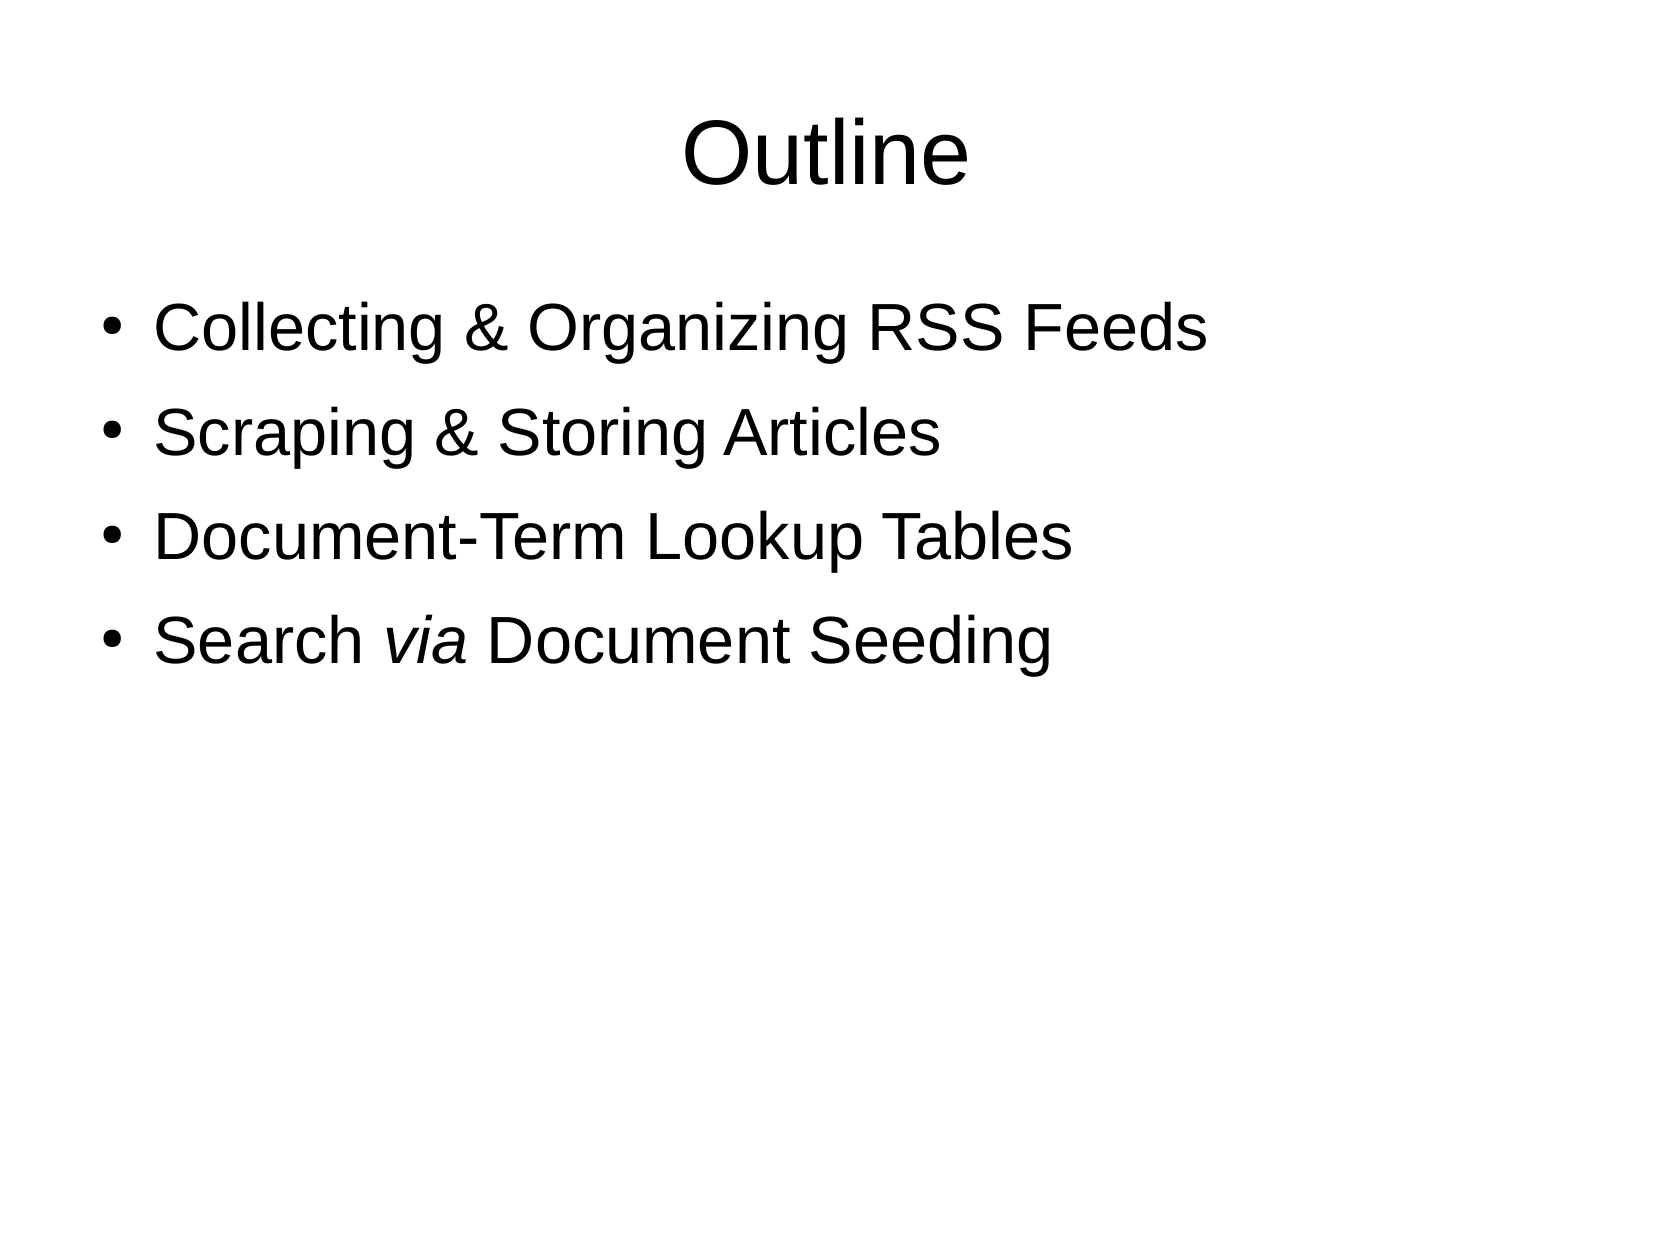

# Outline
Collecting & Organizing RSS Feeds
Scraping & Storing Articles
Document-Term Lookup Tables
Search via Document Seeding